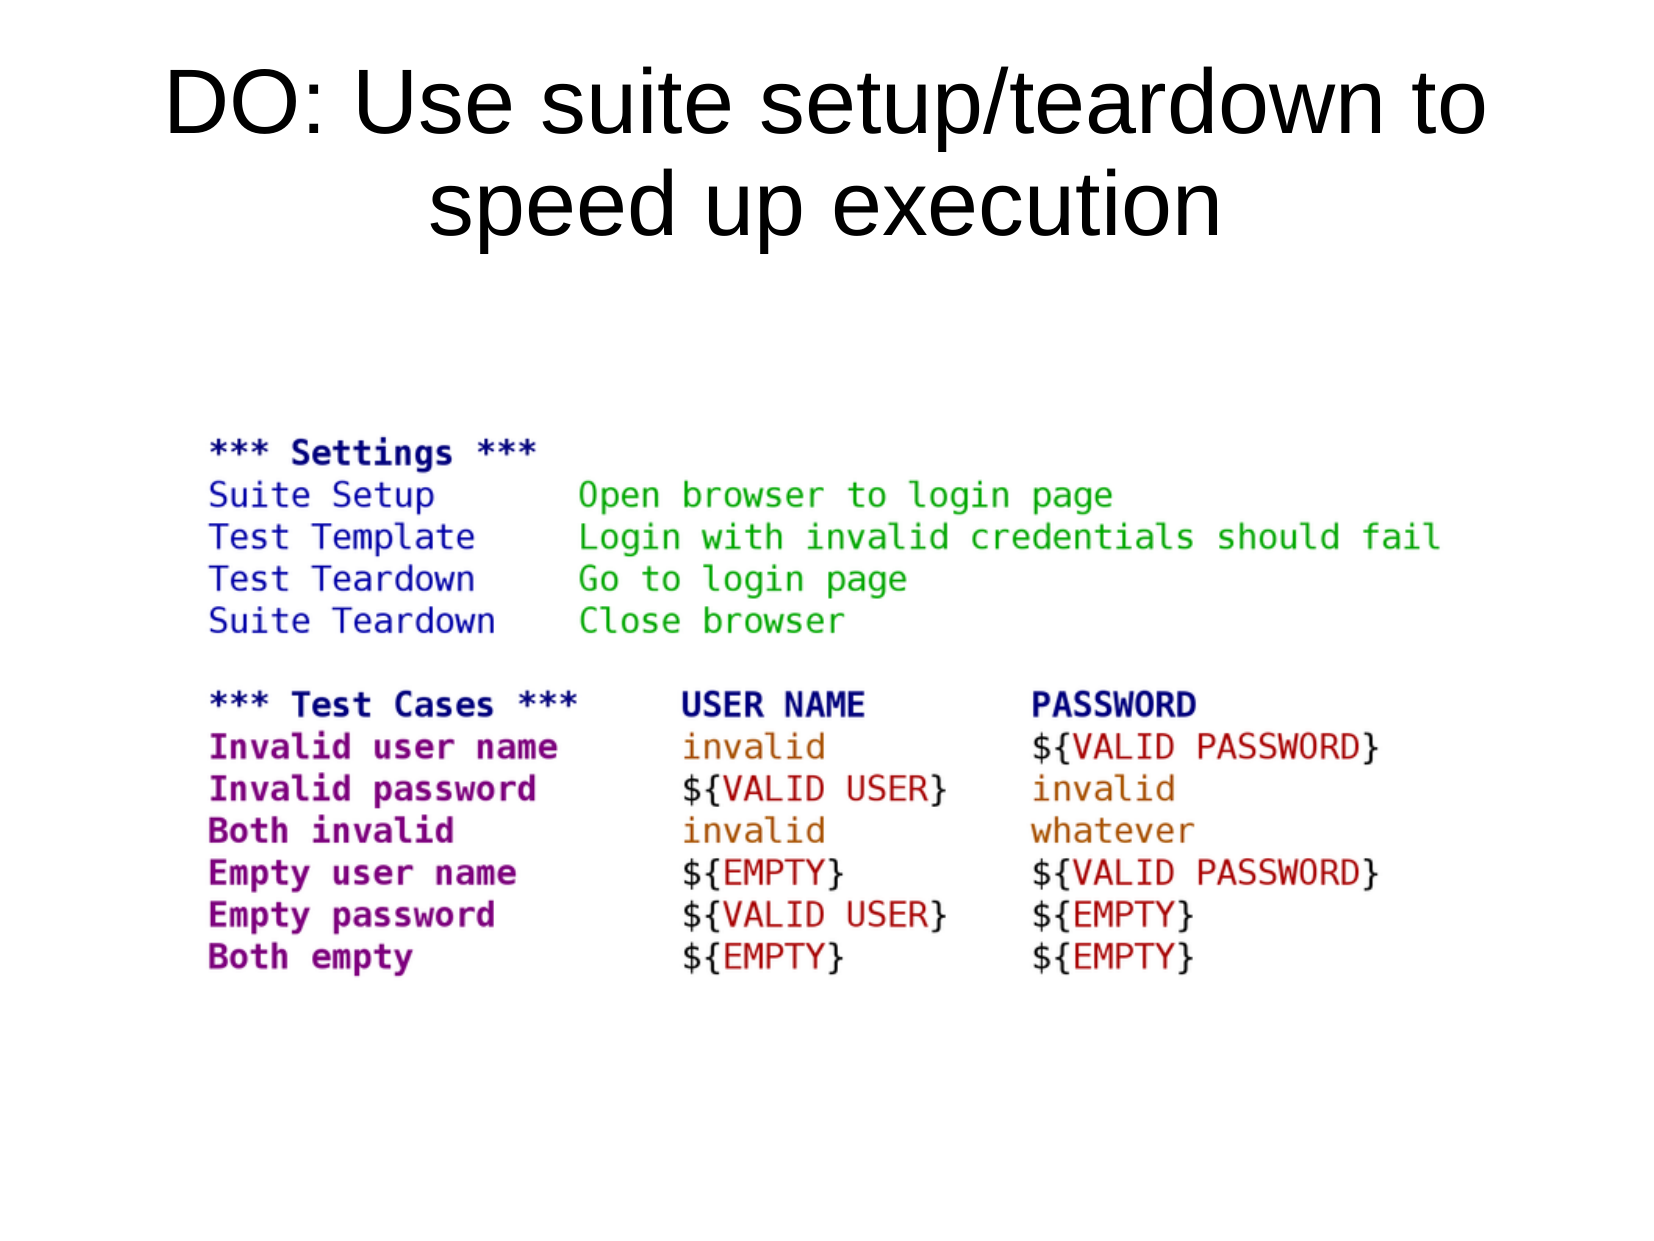

# DO: Use suite setup/teardown to speed up execution